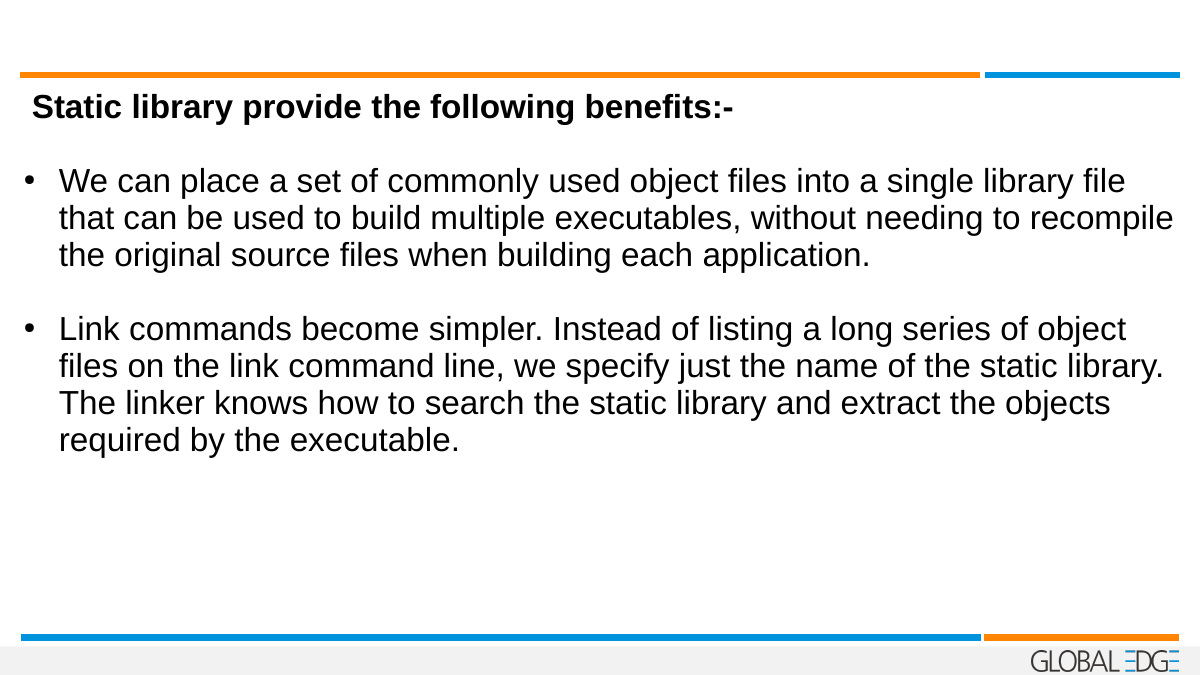

# Static library provide the following benefits:-
We can place a set of commonly used object files into a single library file that can be used to build multiple executables, without needing to recompile the original source files when building each application.
Link commands become simpler. Instead of listing a long series of object files on the link command line, we specify just the name of the static library. The linker knows how to search the static library and extract the objects required by the executable.